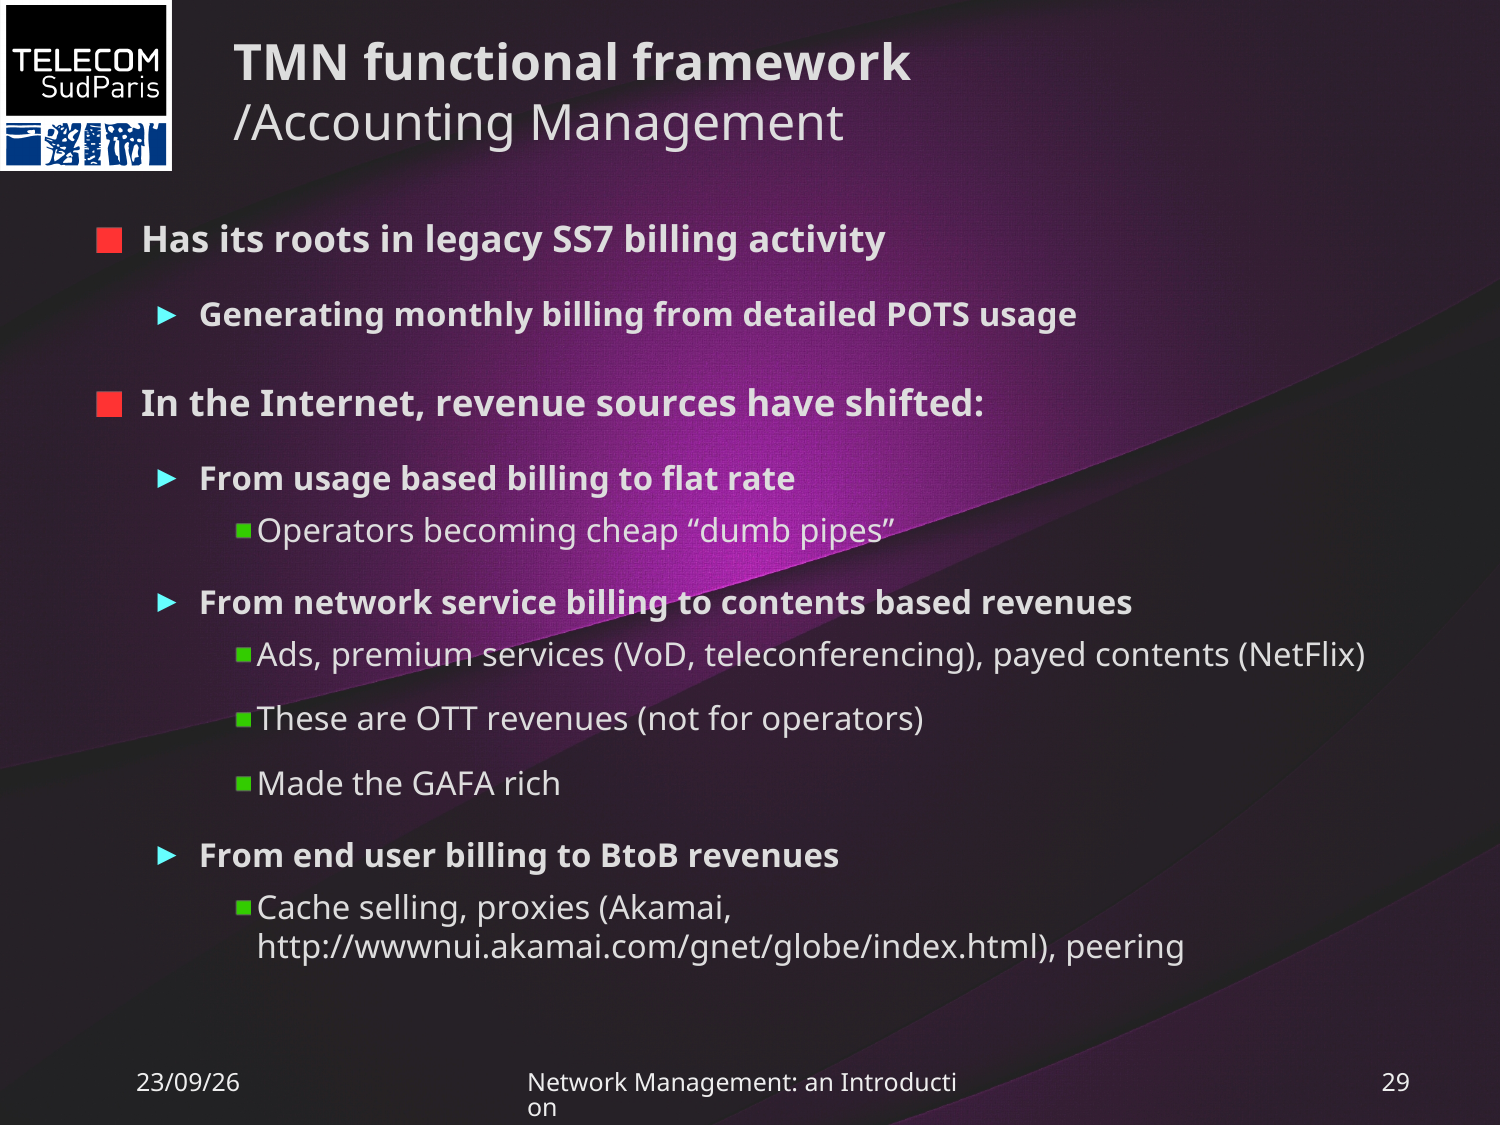

# TMN functional framework /Accounting Management
Has its roots in legacy SS7 billing activity
Generating monthly billing from detailed POTS usage
In the Internet, revenue sources have shifted:
From usage based billing to flat rate
Operators becoming cheap “dumb pipes”
From network service billing to contents based revenues
Ads, premium services (VoD, teleconferencing), payed contents (NetFlix)
These are OTT revenues (not for operators)
Made the GAFA rich
From end user billing to BtoB revenues
Cache selling, proxies (Akamai, http://wwwnui.akamai.com/gnet/globe/index.html), peering
Network Management: an Introduction
29